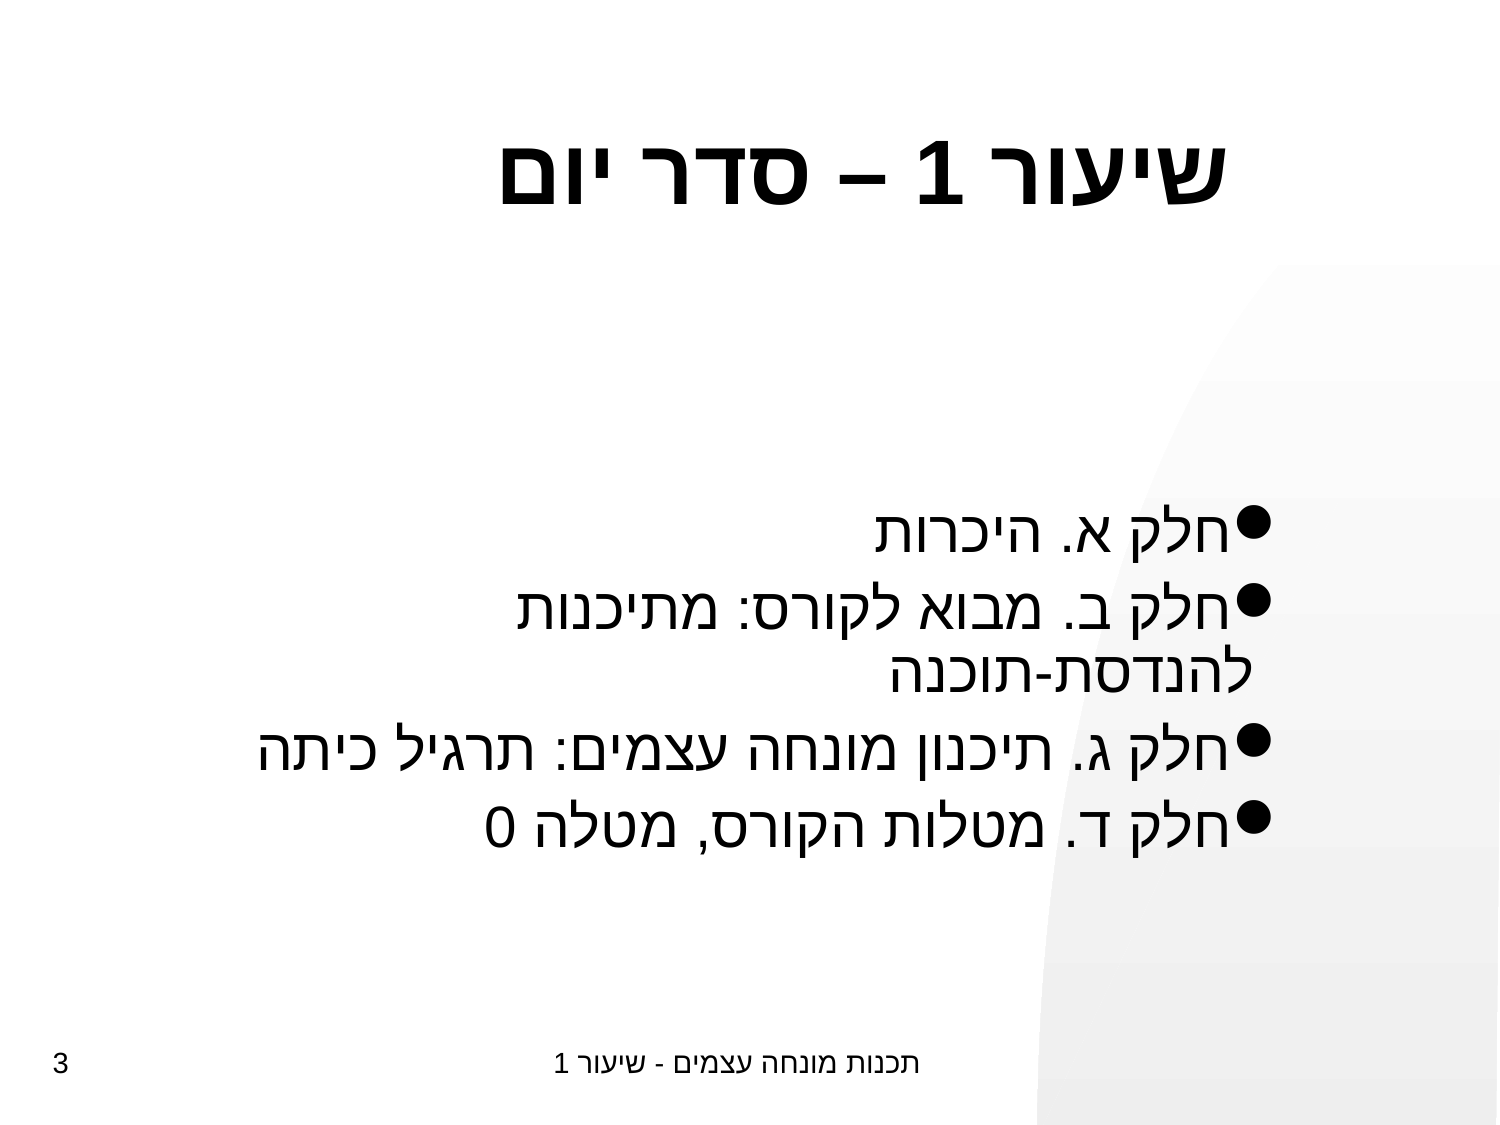

שיעור 1 – סדר יום
חלק א. היכרות
חלק ב. מבוא לקורס: מתיכנות להנדסת-תוכנה
חלק ג. תיכנון מונחה עצמים: תרגיל כיתה
חלק ד. מטלות הקורס, מטלה 0
תכנות מונחה עצמים - שיעור 1